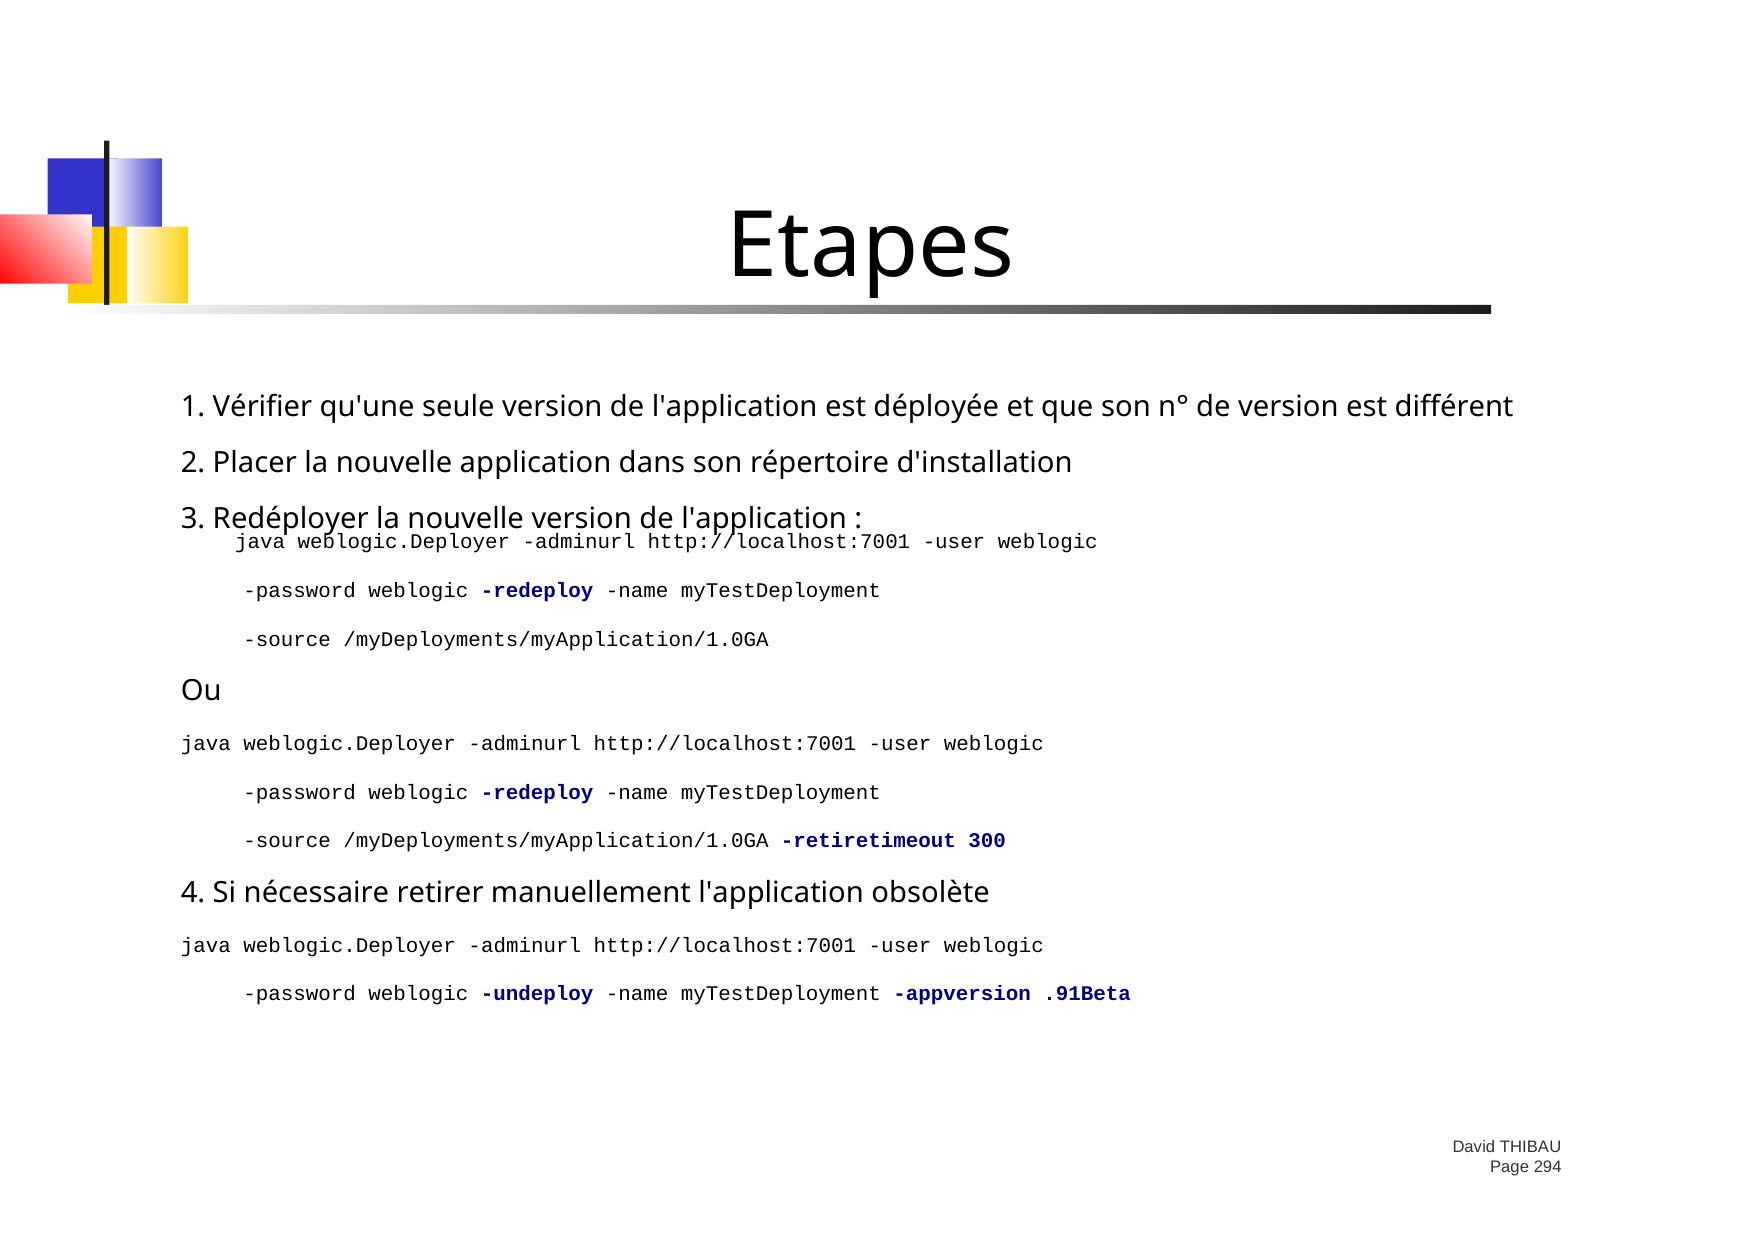

# Etapes
1. Vérifier qu'une seule version de l'application est déployée et que son n° de version est différent
2. Placer la nouvelle application dans son répertoire d'installation
3. Redéployer la nouvelle version de l'application :
java weblogic.Deployer -adminurl http://localhost:7001 -user weblogic
 -password weblogic -redeploy -name myTestDeployment
 -source /myDeployments/myApplication/1.0GA
Ou
java weblogic.Deployer -adminurl http://localhost:7001 -user weblogic
 -password weblogic -redeploy -name myTestDeployment
 -source /myDeployments/myApplication/1.0GA -retiretimeout 300
4. Si nécessaire retirer manuellement l'application obsolète
java weblogic.Deployer -adminurl http://localhost:7001 -user weblogic
 -password weblogic -undeploy -name myTestDeployment -appversion .91Beta